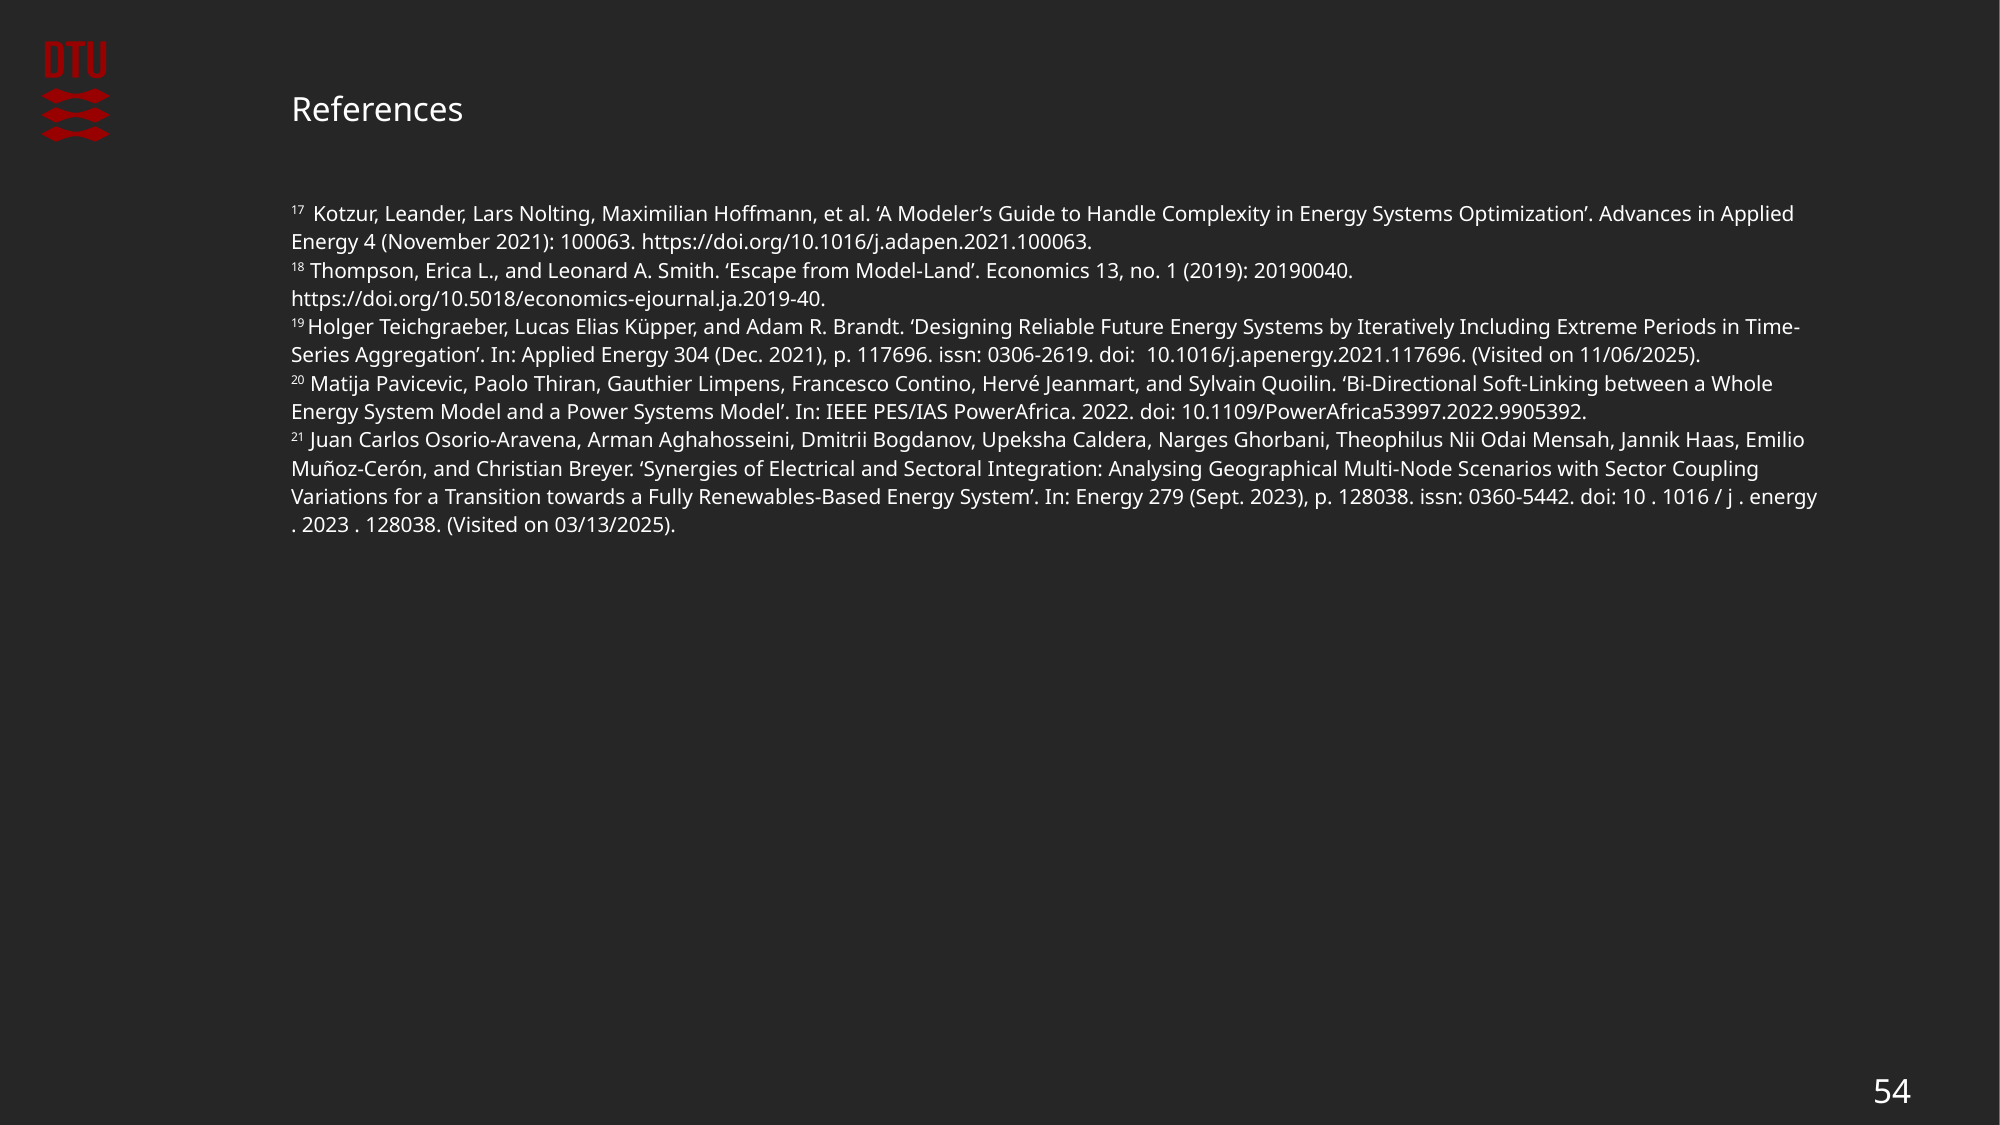

# References
17 Kotzur, Leander, Lars Nolting, Maximilian Hoffmann, et al. ‘A Modeler’s Guide to Handle Complexity in Energy Systems Optimization’. Advances in Applied Energy 4 (November 2021): 100063. https://doi.org/10.1016/j.adapen.2021.100063.
18 Thompson, Erica L., and Leonard A. Smith. ‘Escape from Model-Land’. Economics 13, no. 1 (2019): 20190040. https://doi.org/10.5018/economics-ejournal.ja.2019-40.
19 Holger Teichgraeber, Lucas Elias Küpper, and Adam R. Brandt. ‘Designing Reliable Future Energy Systems by Iteratively Including Extreme Periods in Time-Series Aggregation’. In: Applied Energy 304 (Dec. 2021), p. 117696. issn: 0306-2619. doi: 10.1016/j.apenergy.2021.117696. (Visited on 11/06/2025).
20 Matija Pavicevic, Paolo Thiran, Gauthier Limpens, Francesco Contino, Hervé Jeanmart, and Sylvain Quoilin. ‘Bi-Directional Soft-Linking between a Whole Energy System Model and a Power Systems Model’. In: IEEE PES/IAS PowerAfrica. 2022. doi: 10.1109/PowerAfrica53997.2022.9905392.
21 Juan Carlos Osorio-Aravena, Arman Aghahosseini, Dmitrii Bogdanov, Upeksha Caldera, Narges Ghorbani, Theophilus Nii Odai Mensah, Jannik Haas, Emilio Muñoz-Cerón, and Christian Breyer. ‘Synergies of Electrical and Sectoral Integration: Analysing Geographical Multi-Node Scenarios with Sector Coupling Variations for a Transition towards a Fully Renewables-Based Energy System’. In: Energy 279 (Sept. 2023), p. 128038. issn: 0360-5442. doi: 10 . 1016 / j . energy . 2023 . 128038. (Visited on 03/13/2025).